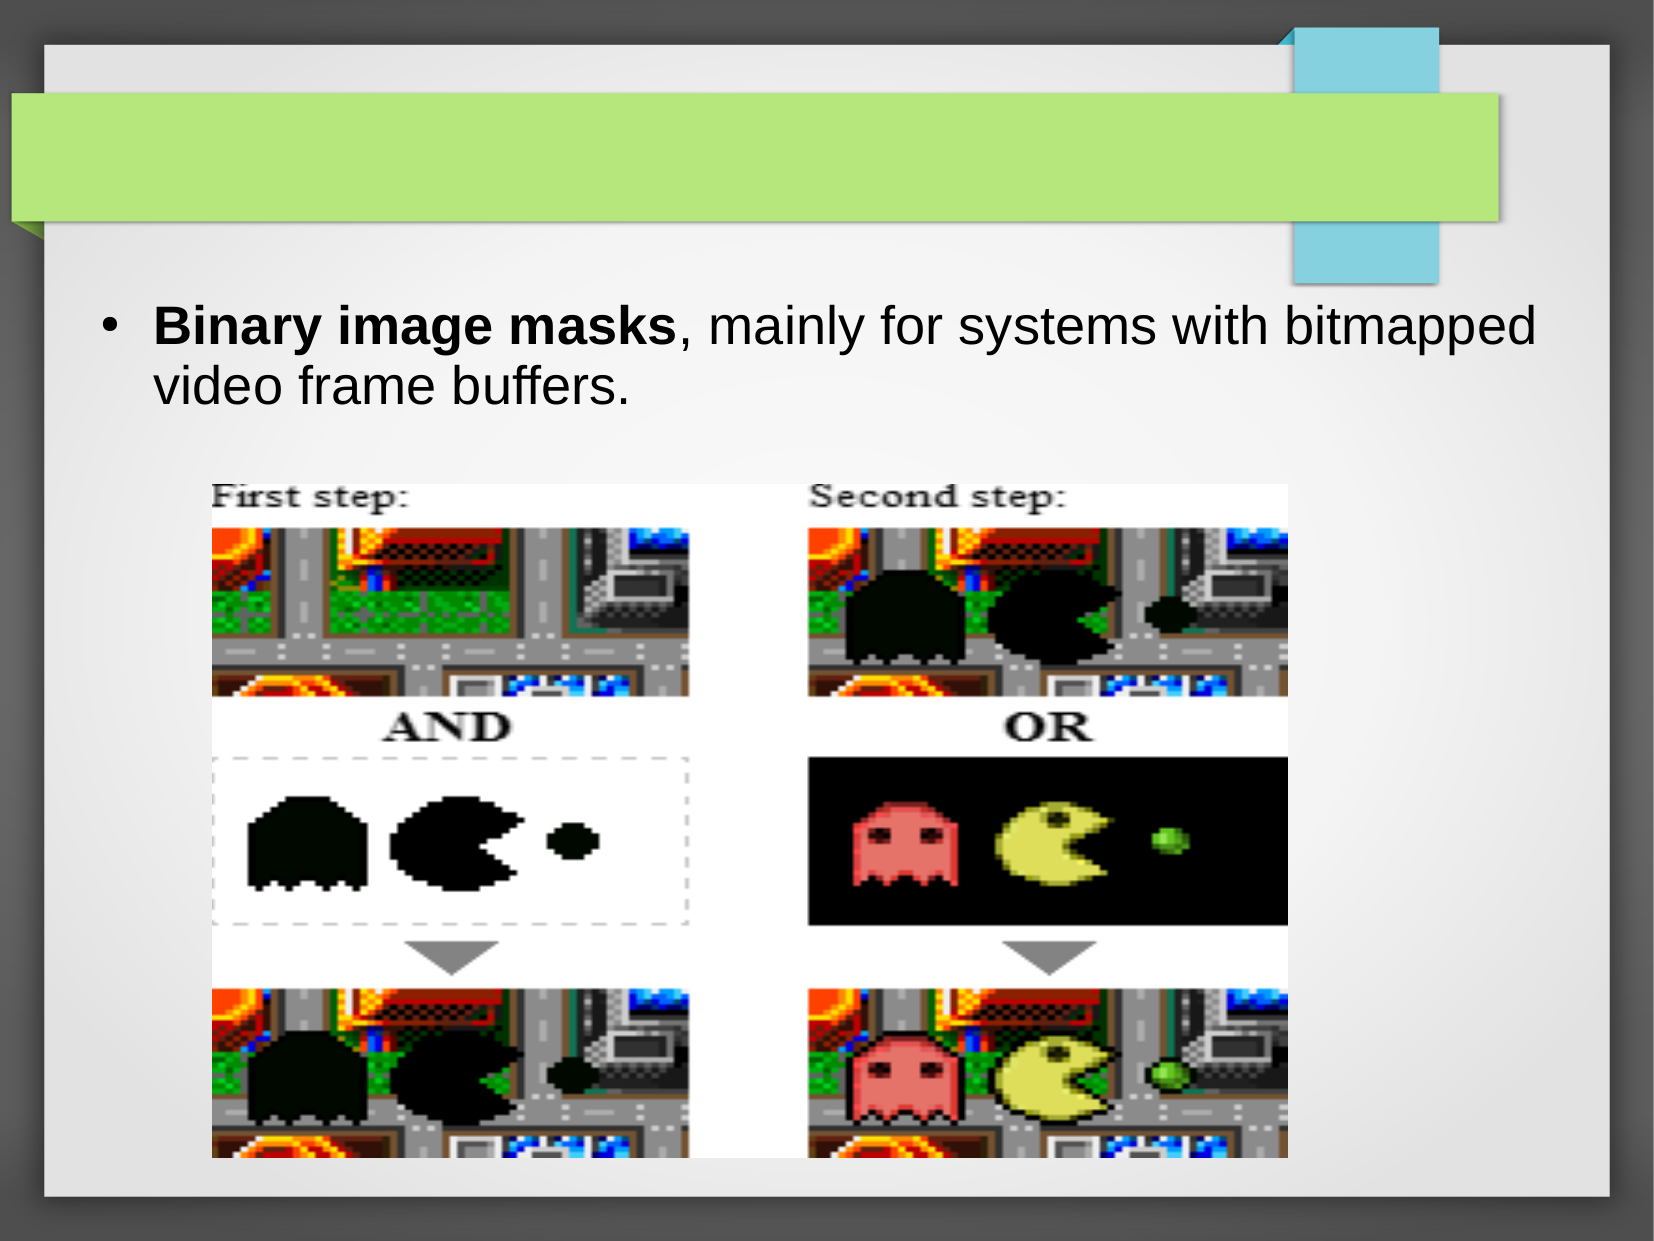

#
Binary image masks, mainly for systems with bitmapped video frame buffers.